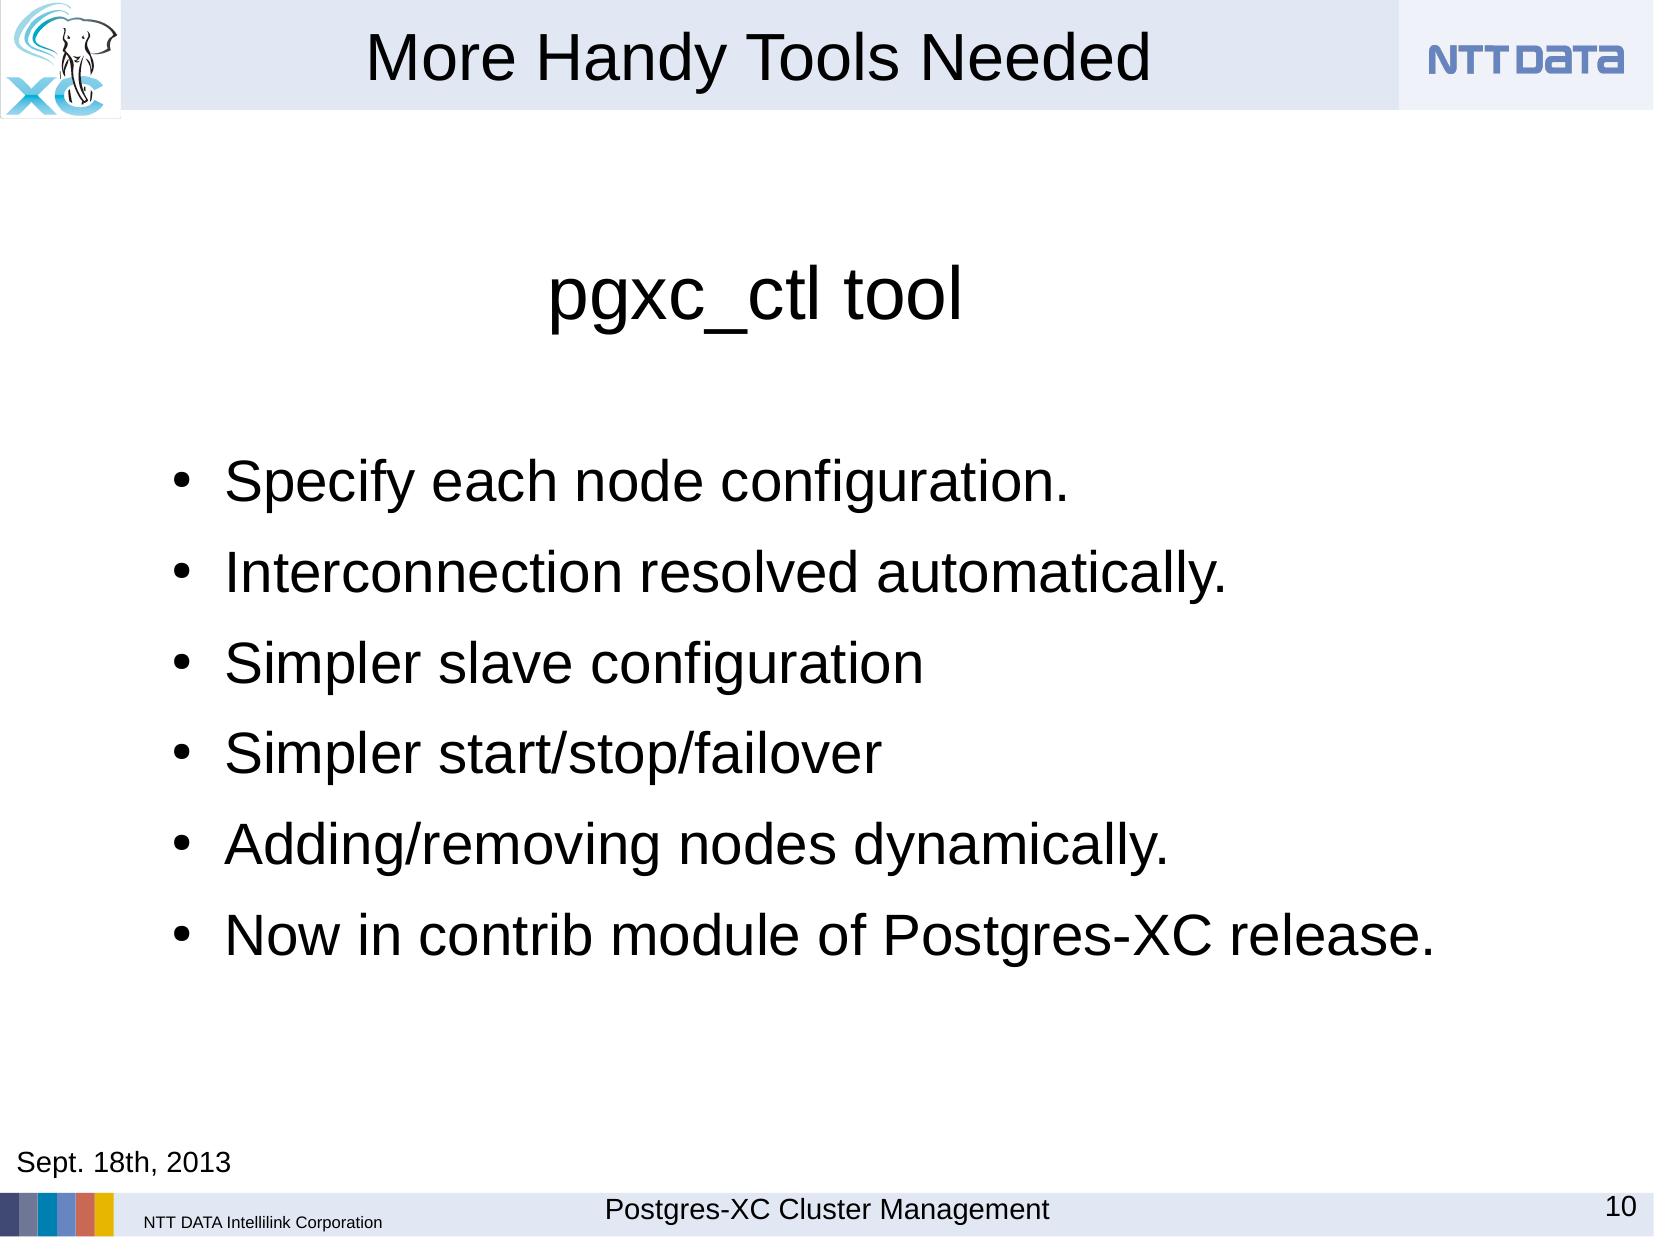

# More Handy Tools Needed
pgxc_ctl tool
Specify each node configuration.
Interconnection resolved automatically.
Simpler slave configuration
Simpler start/stop/failover
Adding/removing nodes dynamically.
Now in contrib module of Postgres-XC release.
Sept. 18th, 2013
10
Postgres-XC Cluster Management